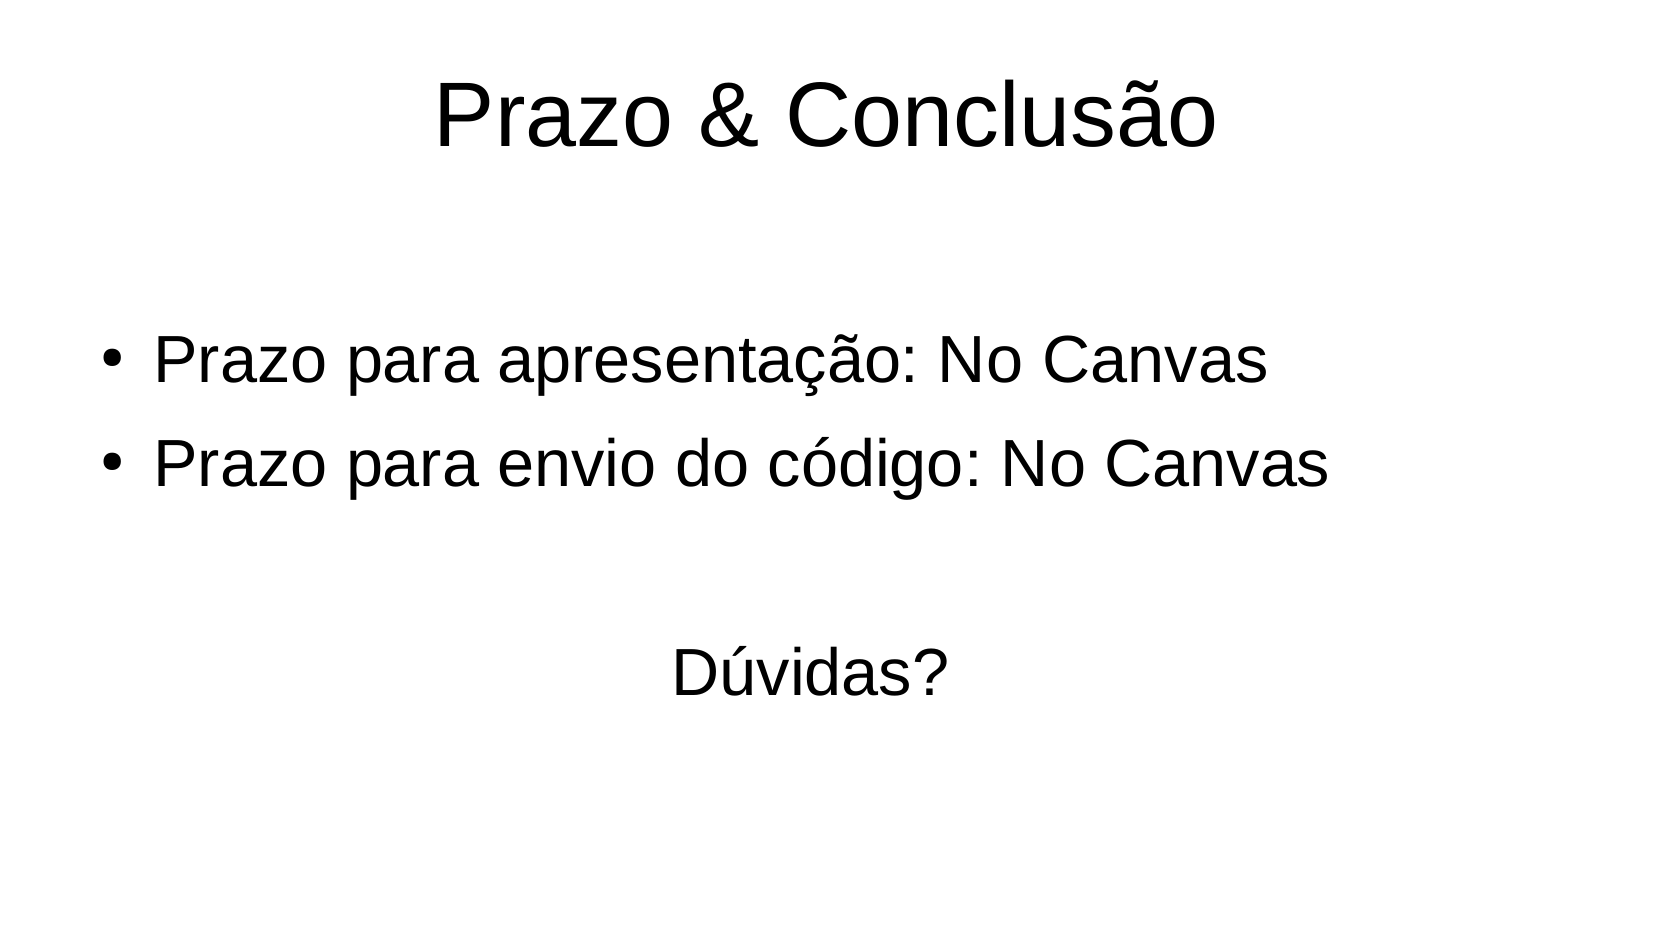

# Prazo & Conclusão
Prazo para apresentação: No Canvas
Prazo para envio do código: No Canvas
 Dúvidas?